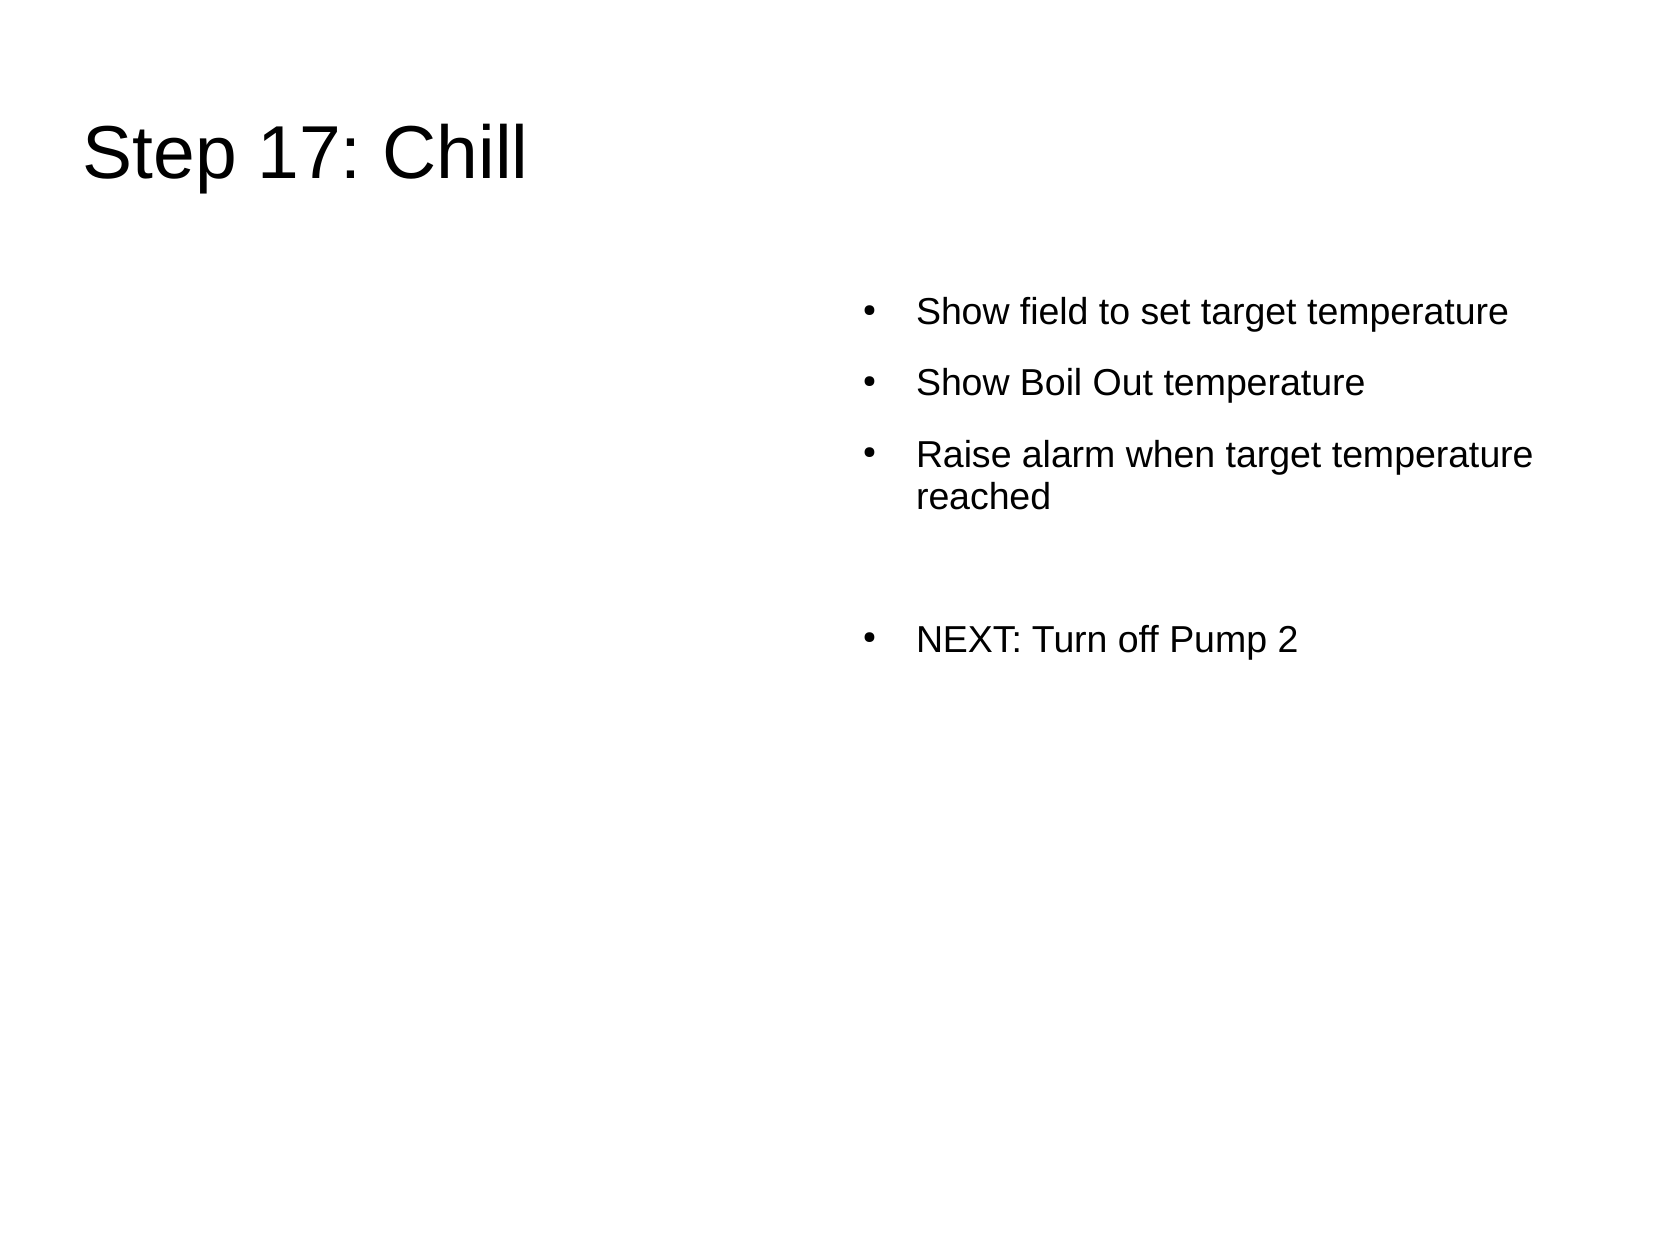

# Step 17: Chill
Show field to set target temperature
Show Boil Out temperature
Raise alarm when target temperature reached
NEXT: Turn off Pump 2